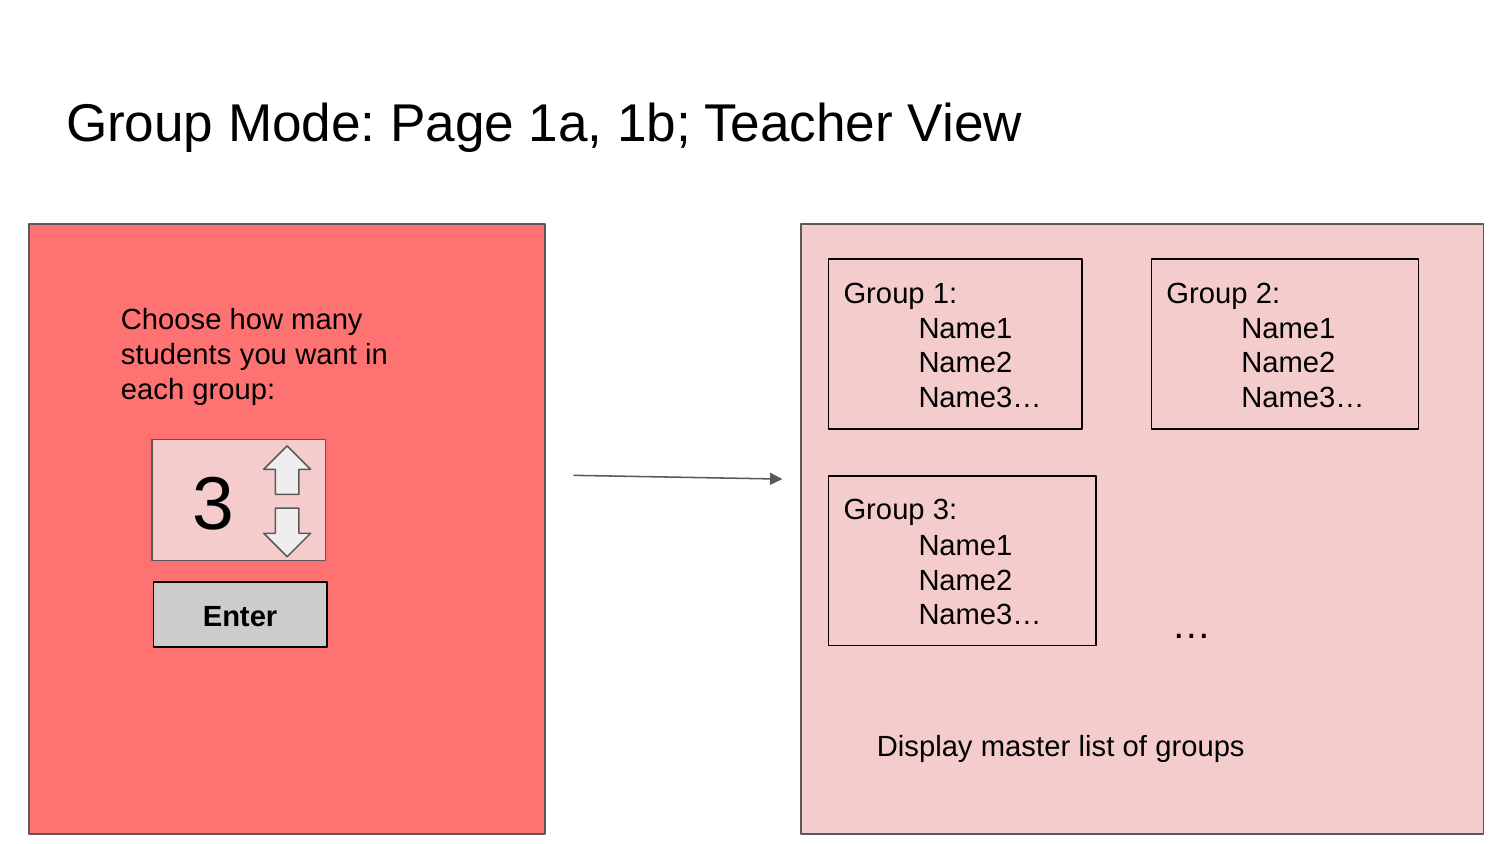

# Group Mode: Page 1a, 1b; Teacher View
Group 1:
	Name1
	Name2
	Name3…
Group 2:
	Name1
	Name2
	Name3…
Choose how many students you want in each group:
3
Group 3:
	Name1
	Name2
	Name3…
Enter
…
Display master list of groups